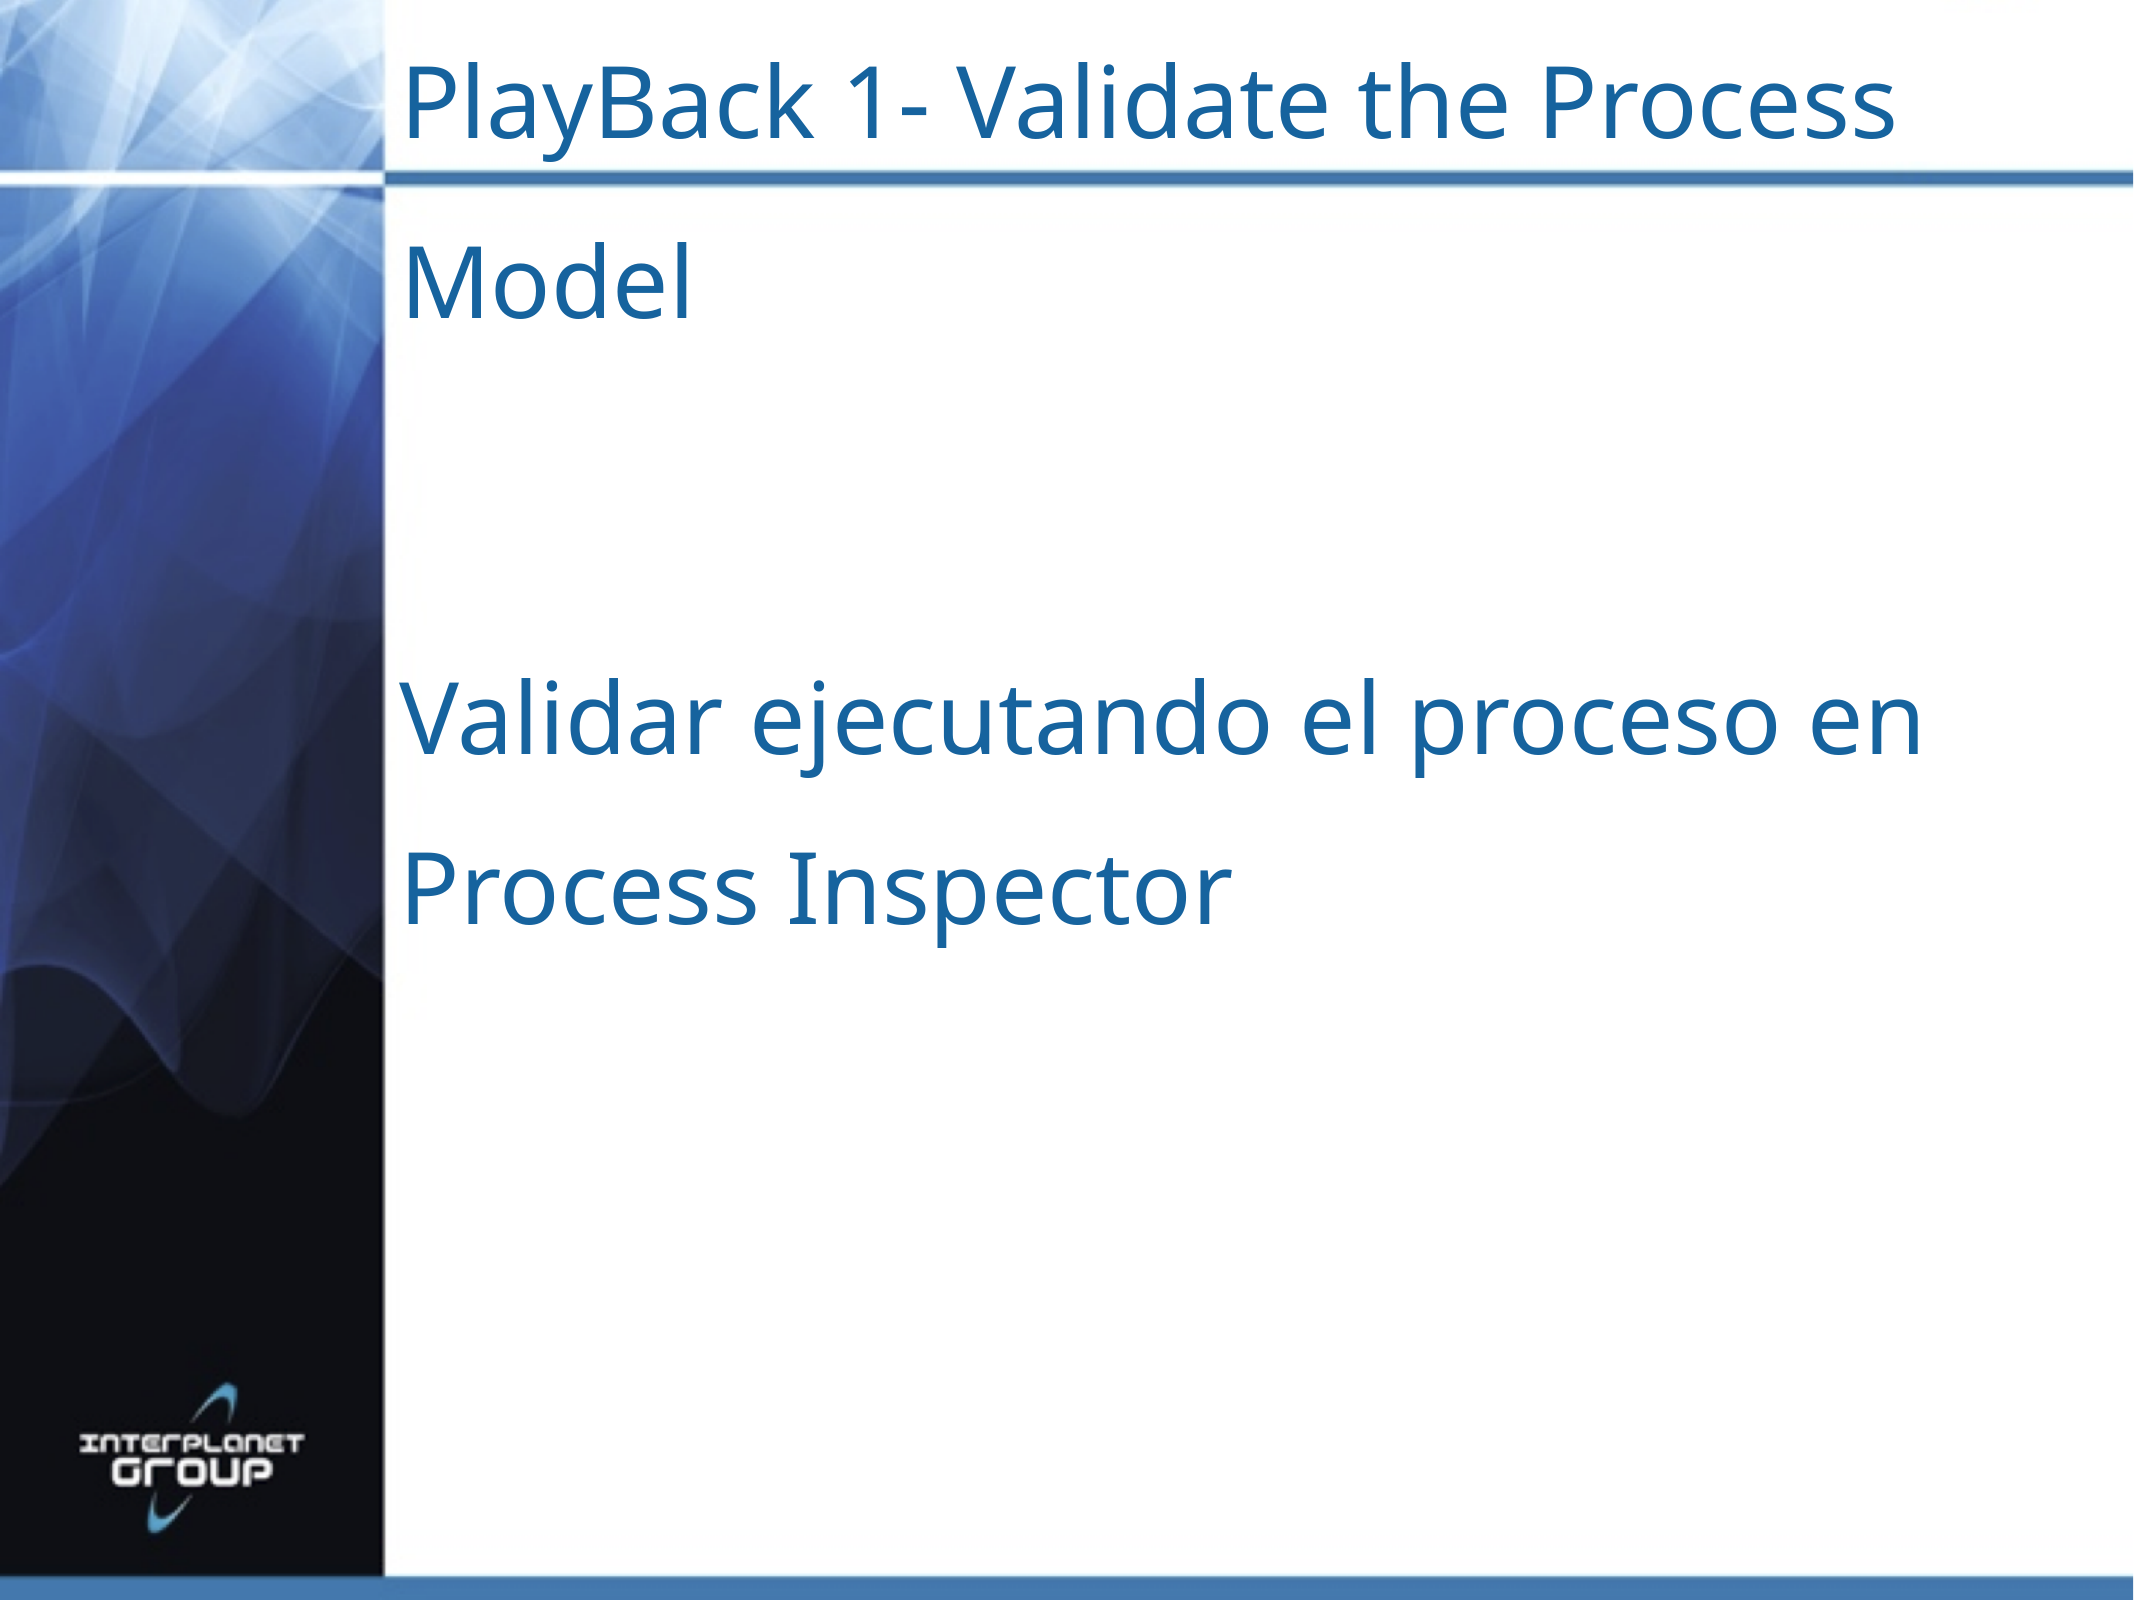

PlayBack 1- Validate the Process Model
# Validar ejecutando el proceso en
Process Inspector